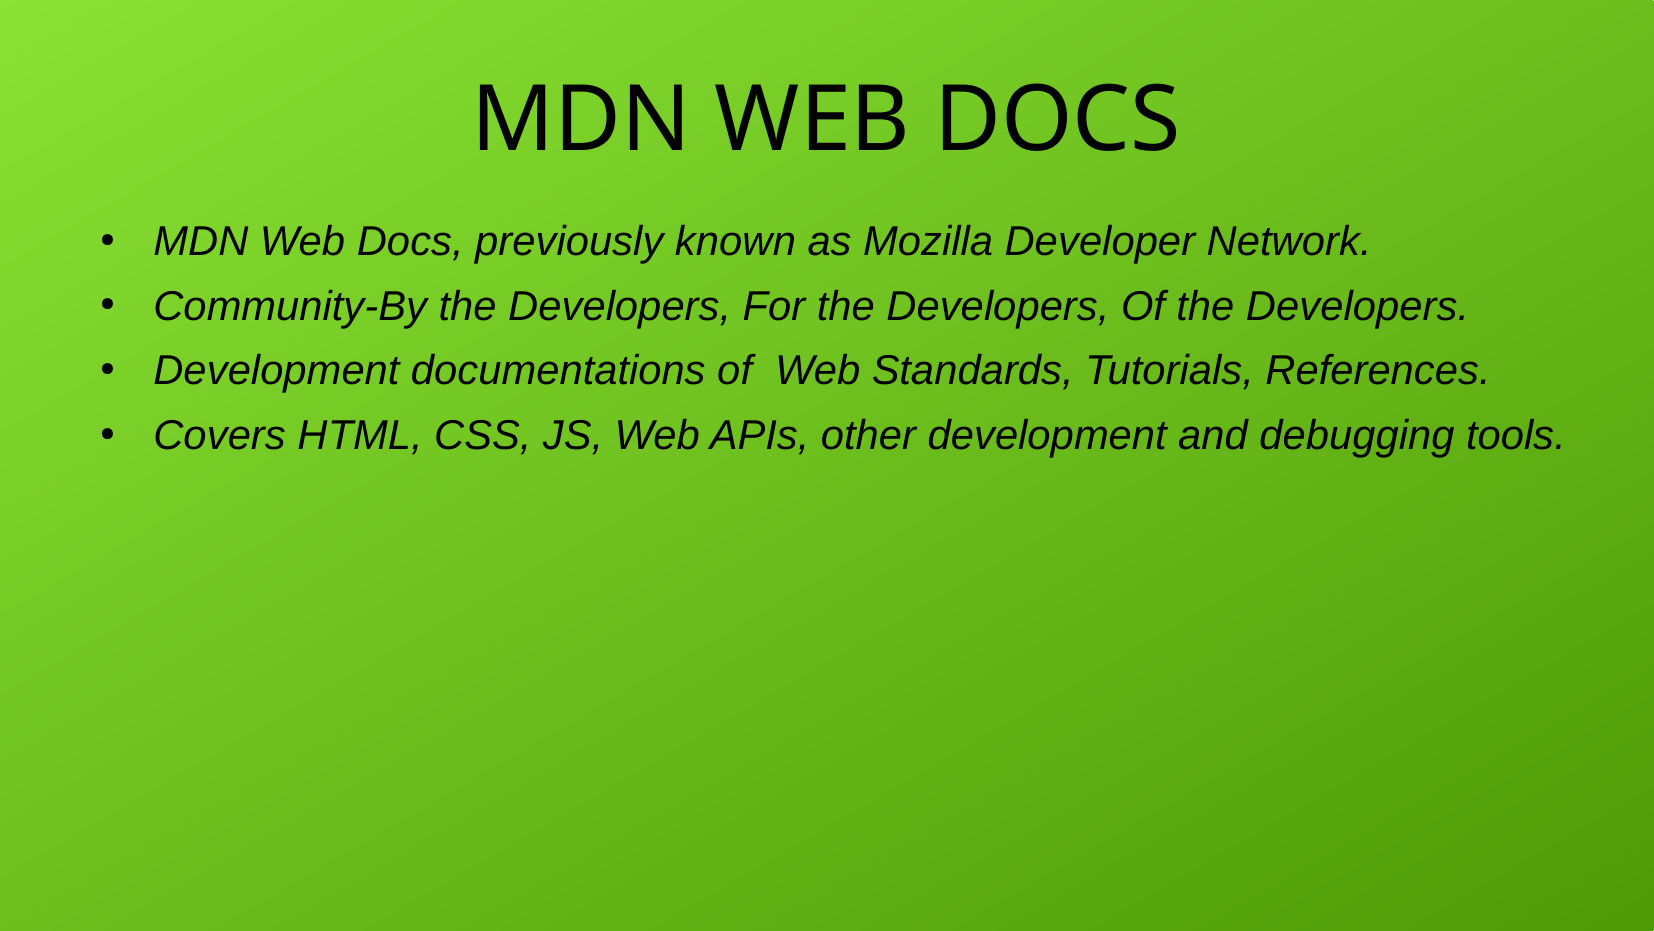

# MDN WEB DOCS
MDN Web Docs, previously known as Mozilla Developer Network.
Community-By the Developers, For the Developers, Of the Developers.
Development documentations of Web Standards, Tutorials, References.
Covers HTML, CSS, JS, Web APIs, other development and debugging tools.